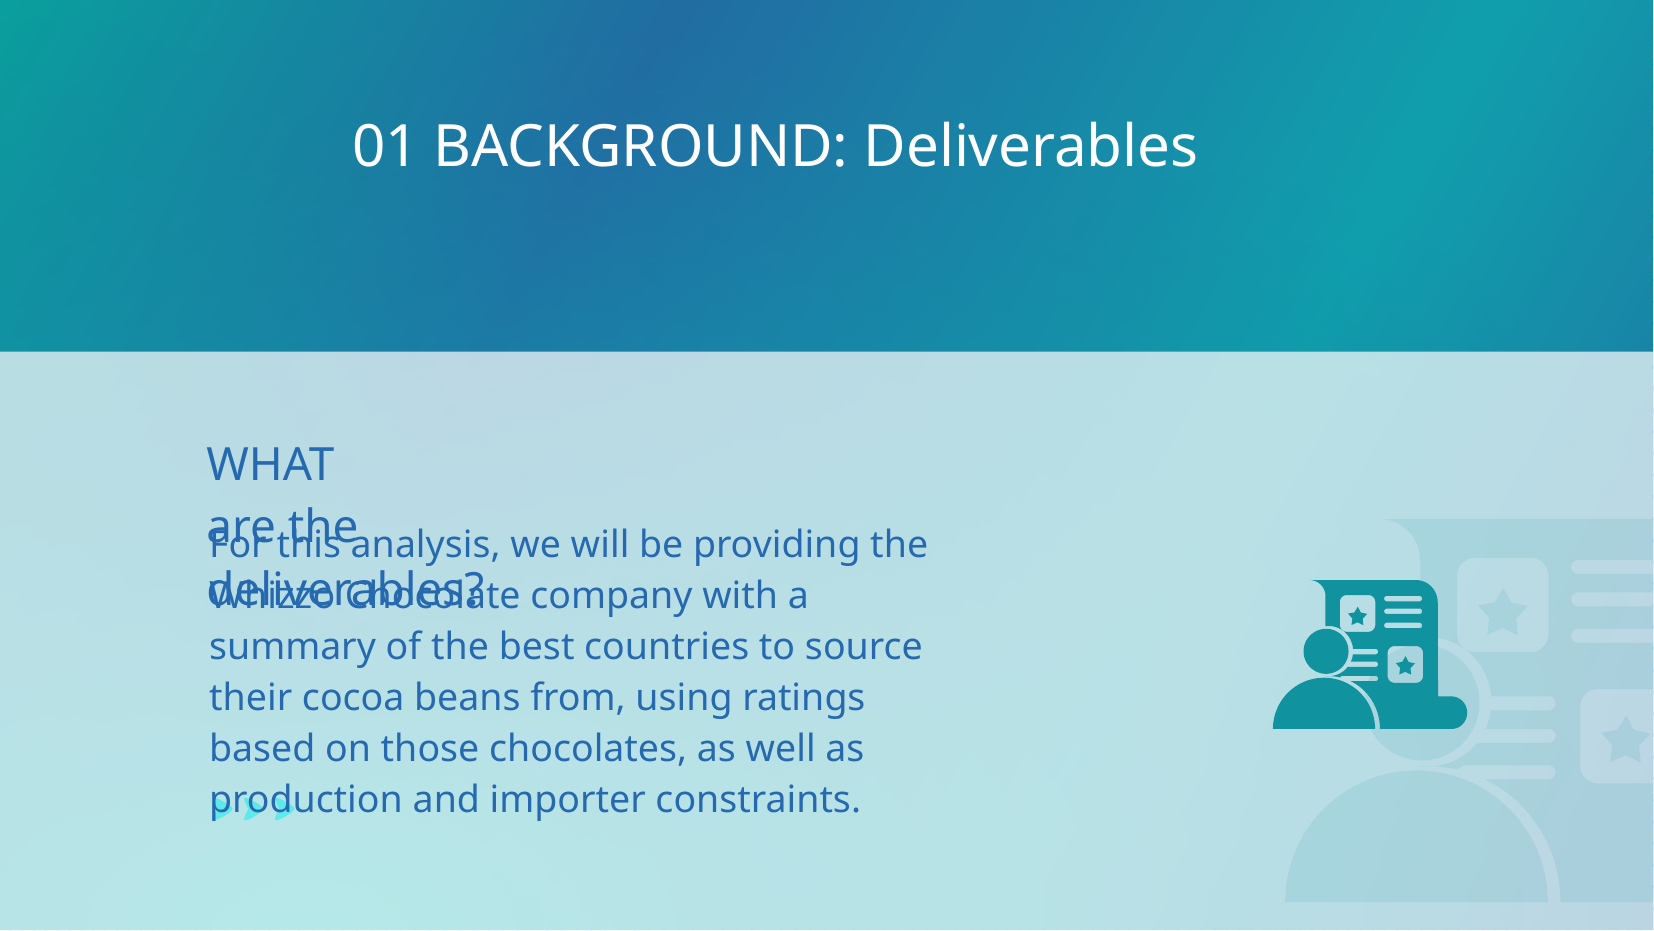

01 BACKGROUND: Deliverables
WHAT
are the deliverables?
# For this analysis, we will be providing the Whizzo Chocolate company with a summary of the best countries to source their cocoa beans from, using ratings based on those chocolates, as well as production and importer constraints.